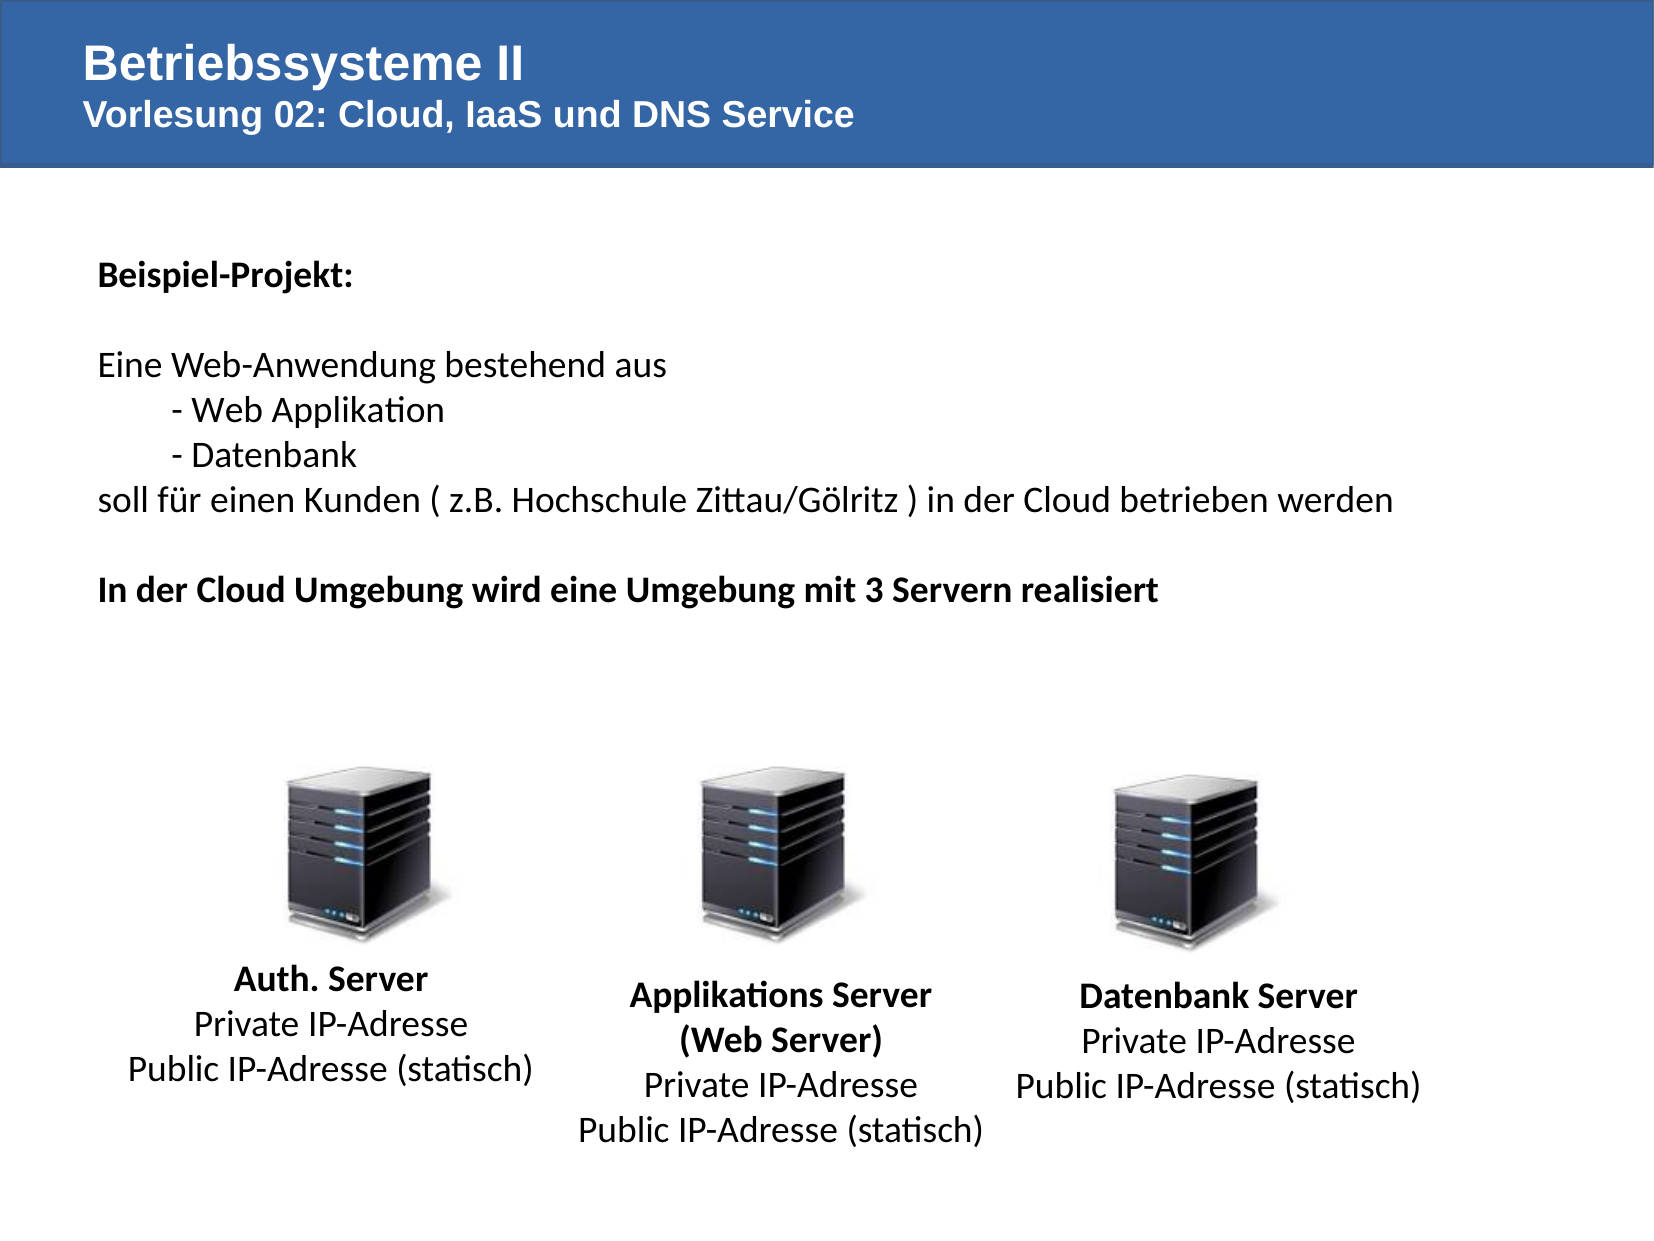

# Betriebssysteme II Vorlesung 02: Cloud, IaaS und DNS Service
Beispiel-Projekt:
Eine Web-Anwendung bestehend aus
	- Web Applikation
	- Datenbank
soll für einen Kunden ( z.B. Hochschule Zittau/Gölritz ) in der Cloud betrieben werden
In der Cloud Umgebung wird eine Umgebung mit 3 Servern realisiert
Auth. Server
Private IP-Adresse
Public IP-Adresse (statisch)
Applikations Server
(Web Server)
Private IP-Adresse
Public IP-Adresse (statisch)
Datenbank Server
Private IP-Adresse
Public IP-Adresse (statisch)